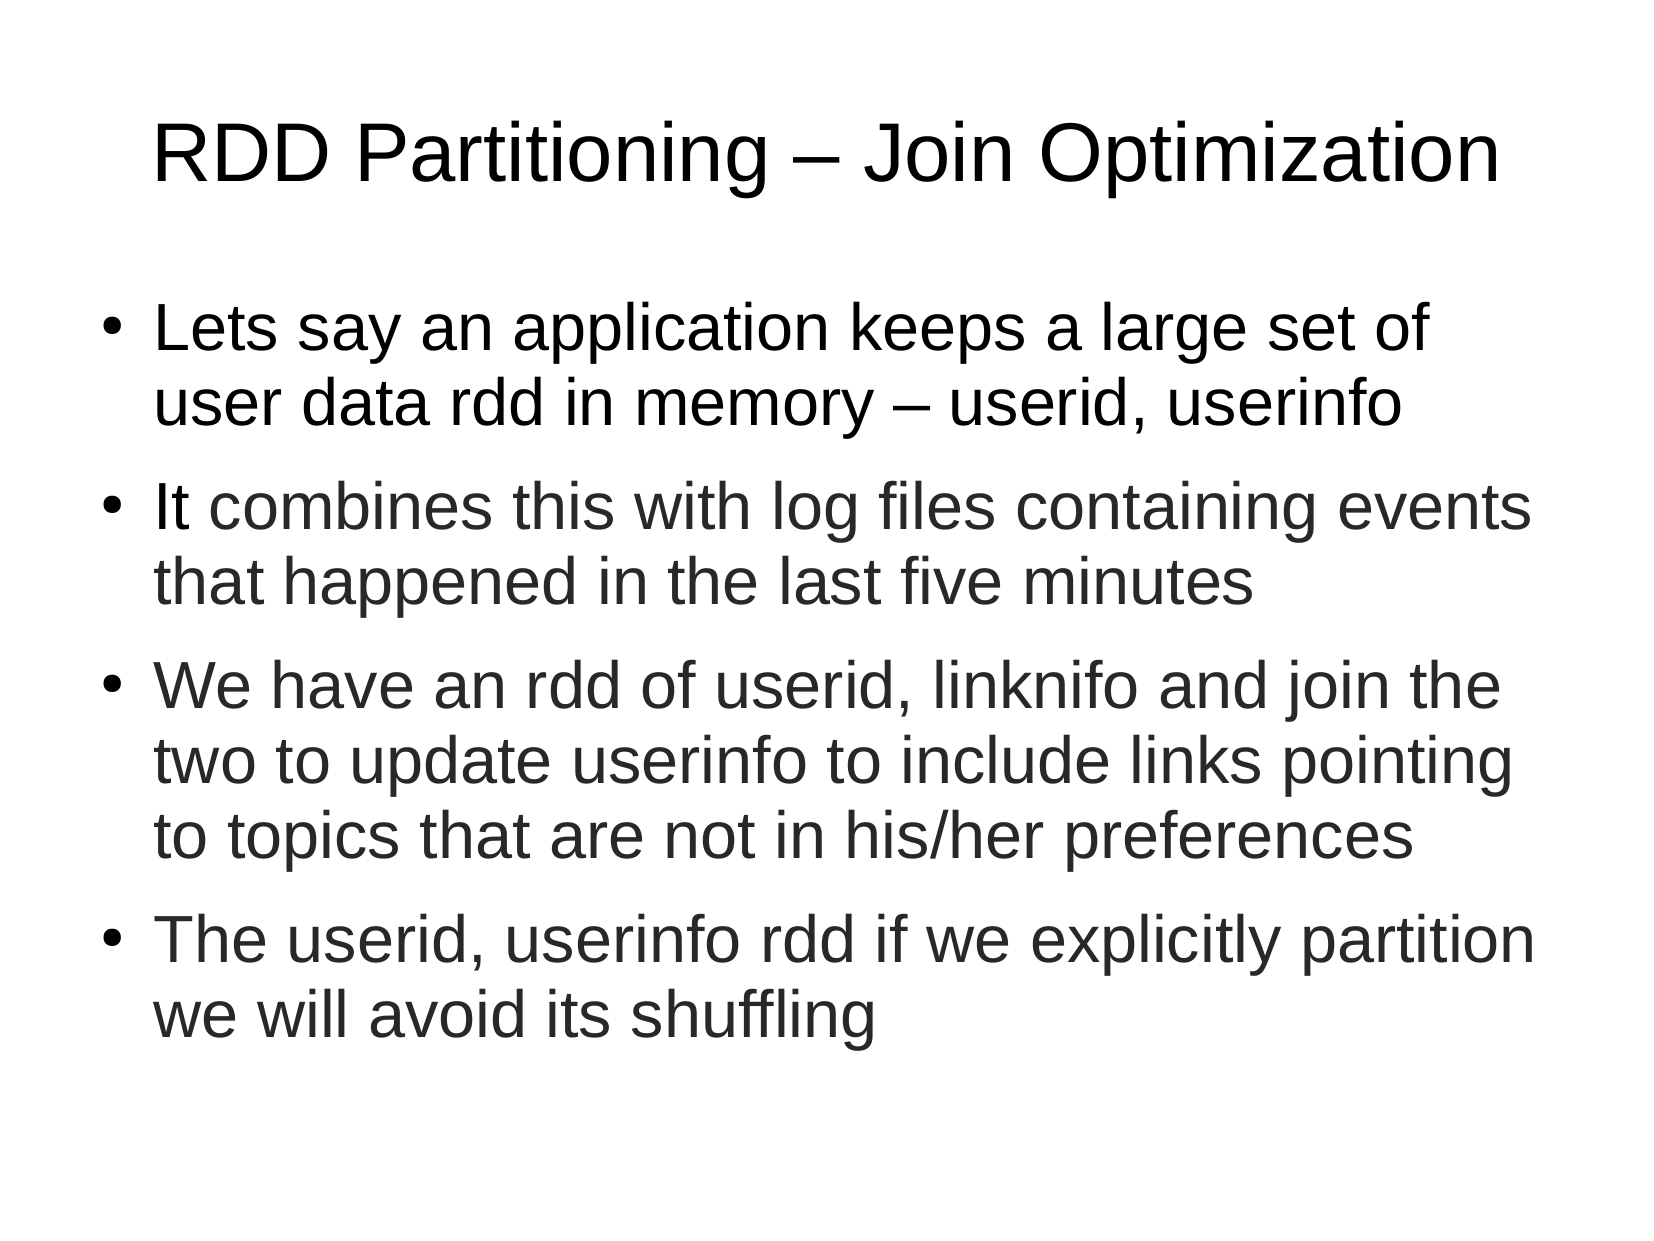

# RDD Partitioning – Join Optimization
Lets say an application keeps a large set of user data rdd in memory – userid, userinfo
It combines this with log files containing events that happened in the last five minutes
We have an rdd of userid, linknifo and join the two to update userinfo to include links pointing to topics that are not in his/her preferences
The userid, userinfo rdd if we explicitly partition we will avoid its shuffling